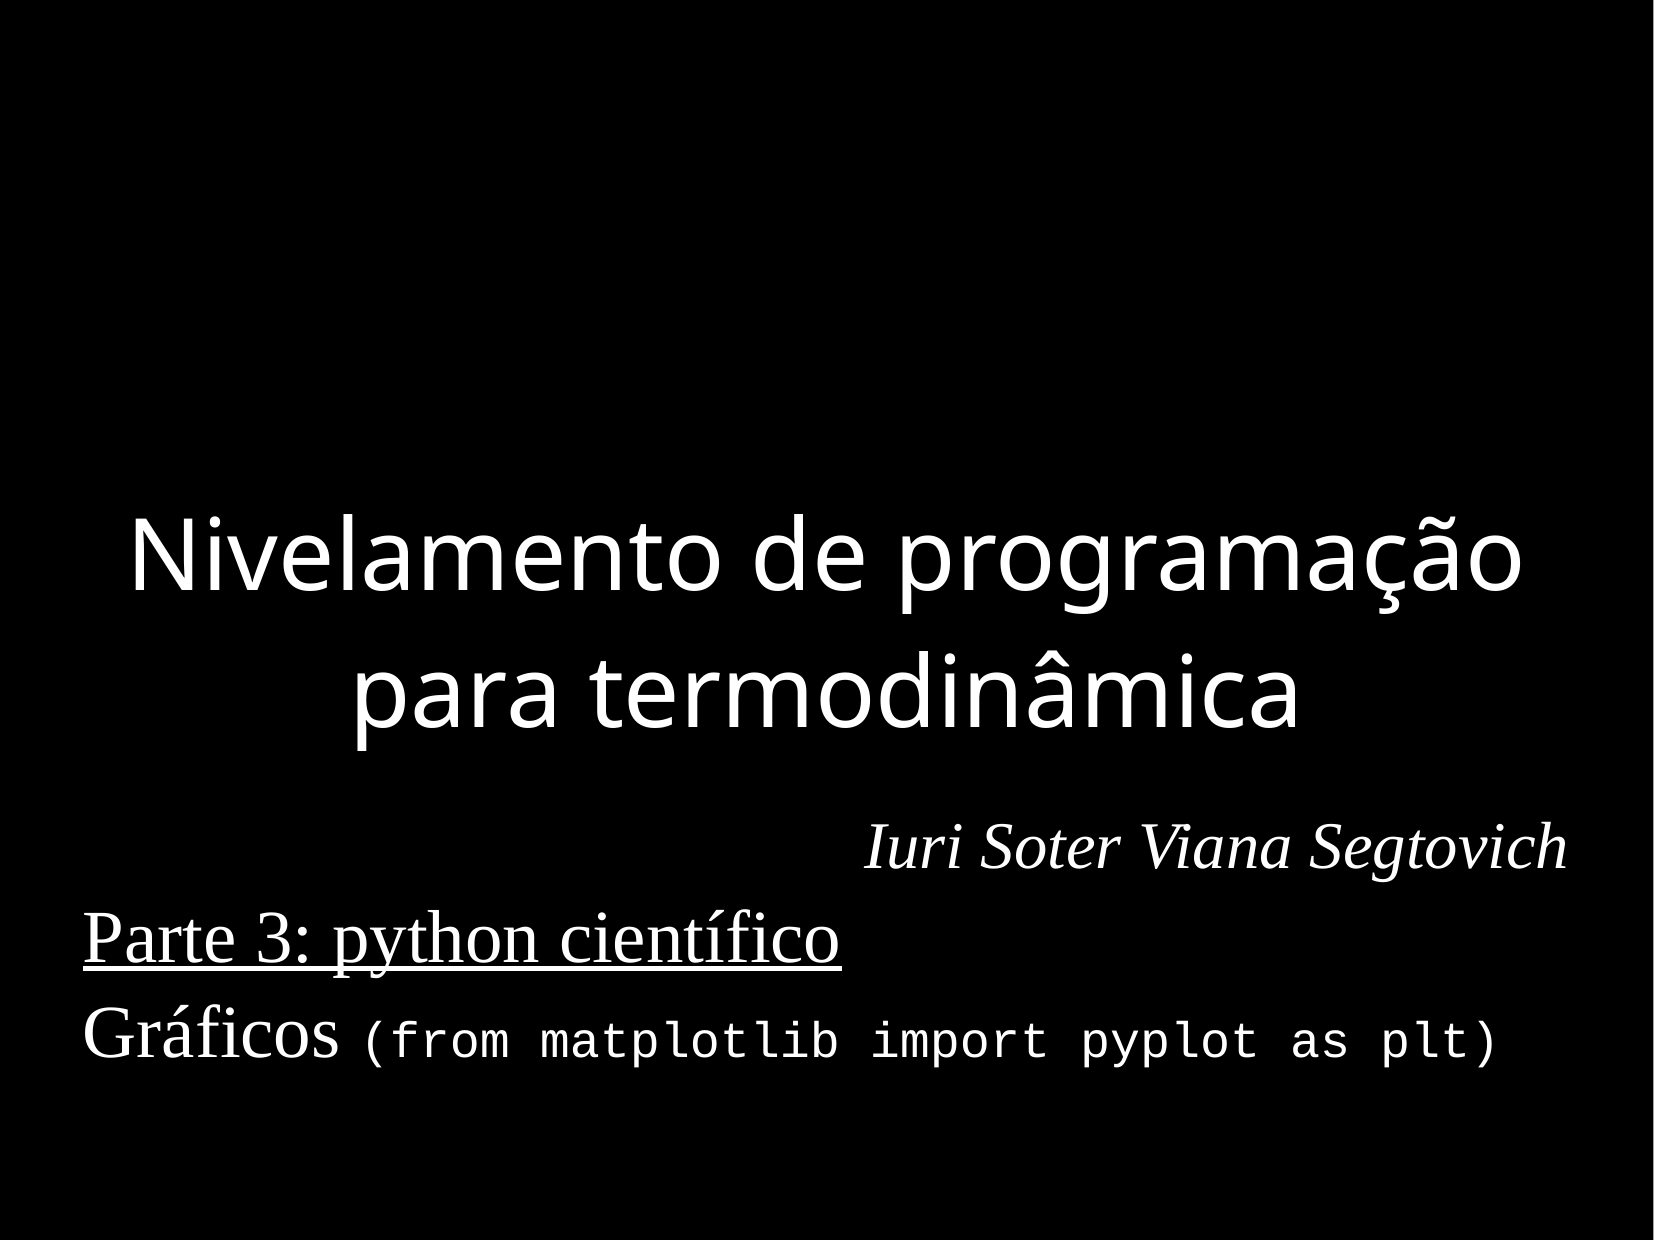

# Nivelamento de programação para termodinâmica
Iuri Soter Viana Segtovich
Parte 3: python científico
Gráficos (from matplotlib import pyplot as plt)